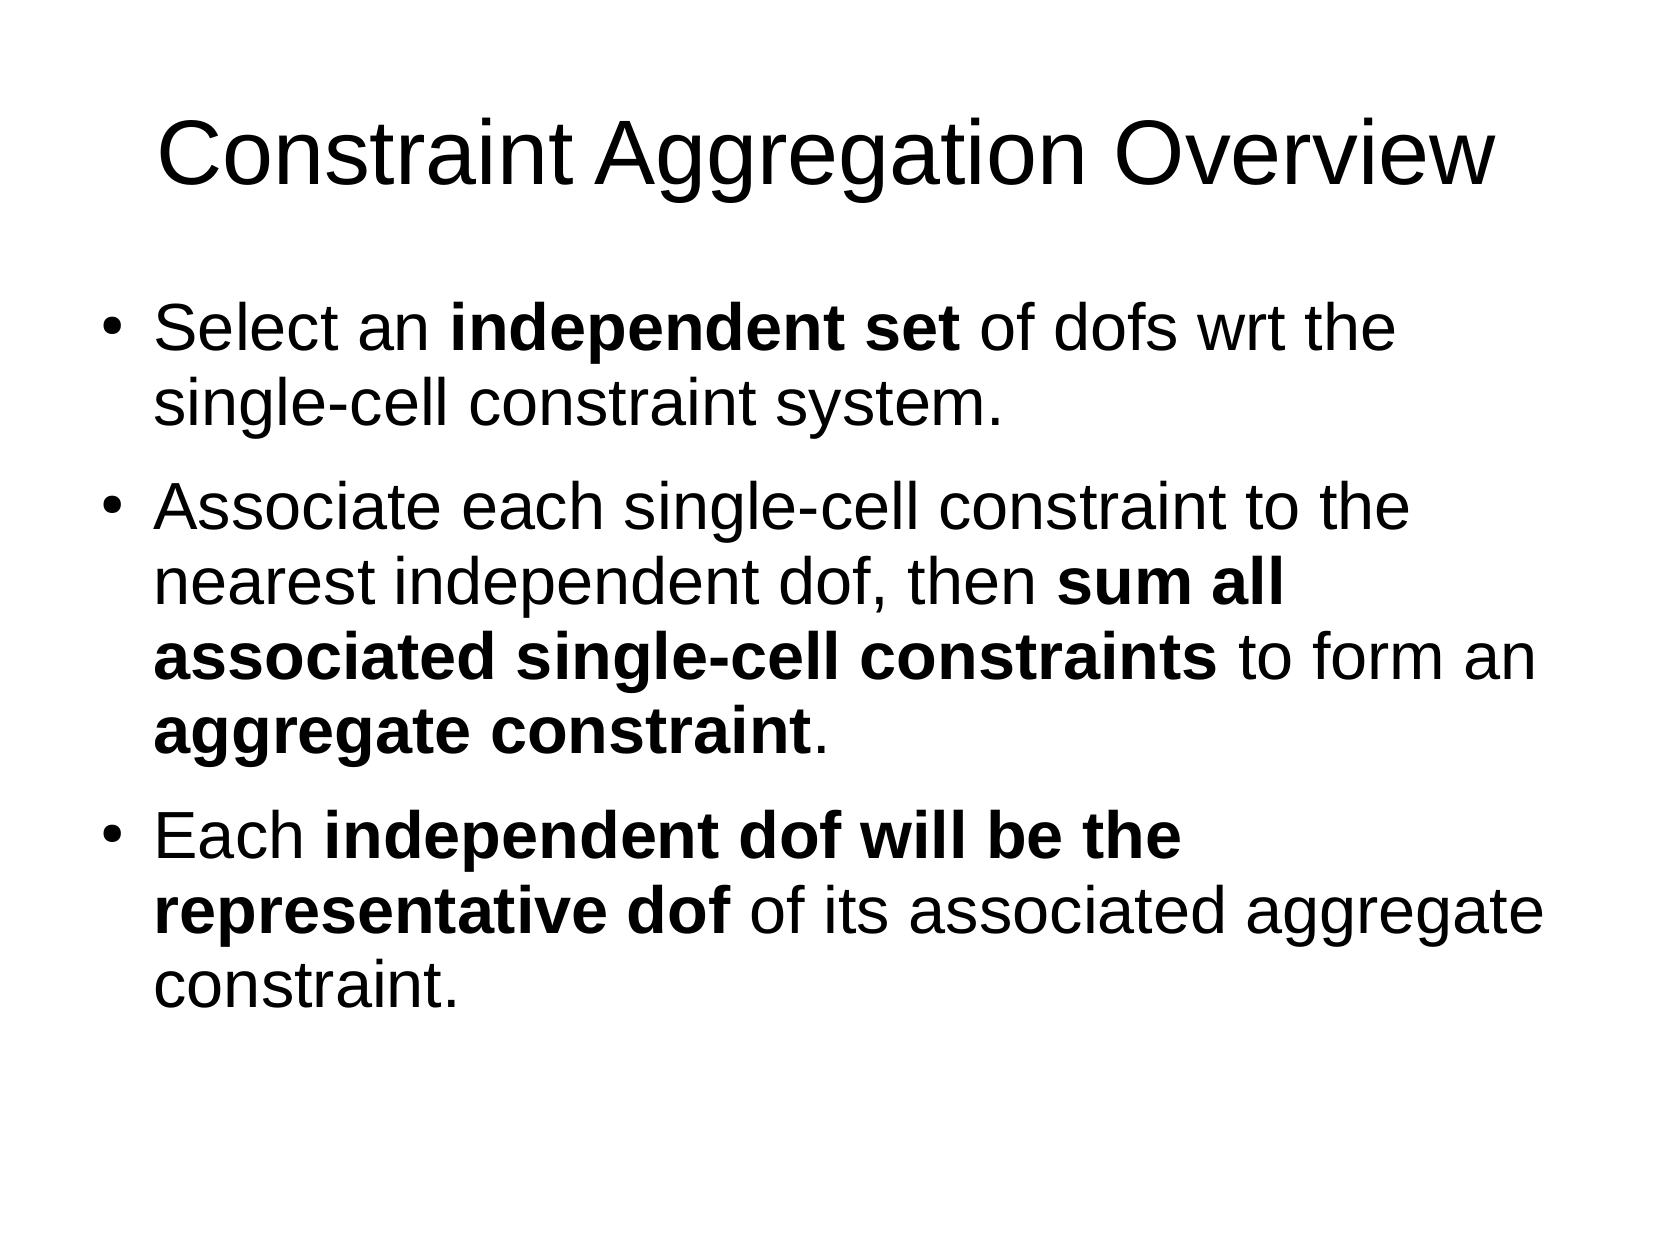

# Constraint Aggregation Overview
Select an independent set of dofs wrt the single-cell constraint system.
Associate each single-cell constraint to the nearest independent dof, then sum all associated single-cell constraints to form an aggregate constraint.
Each independent dof will be the representative dof of its associated aggregate constraint.